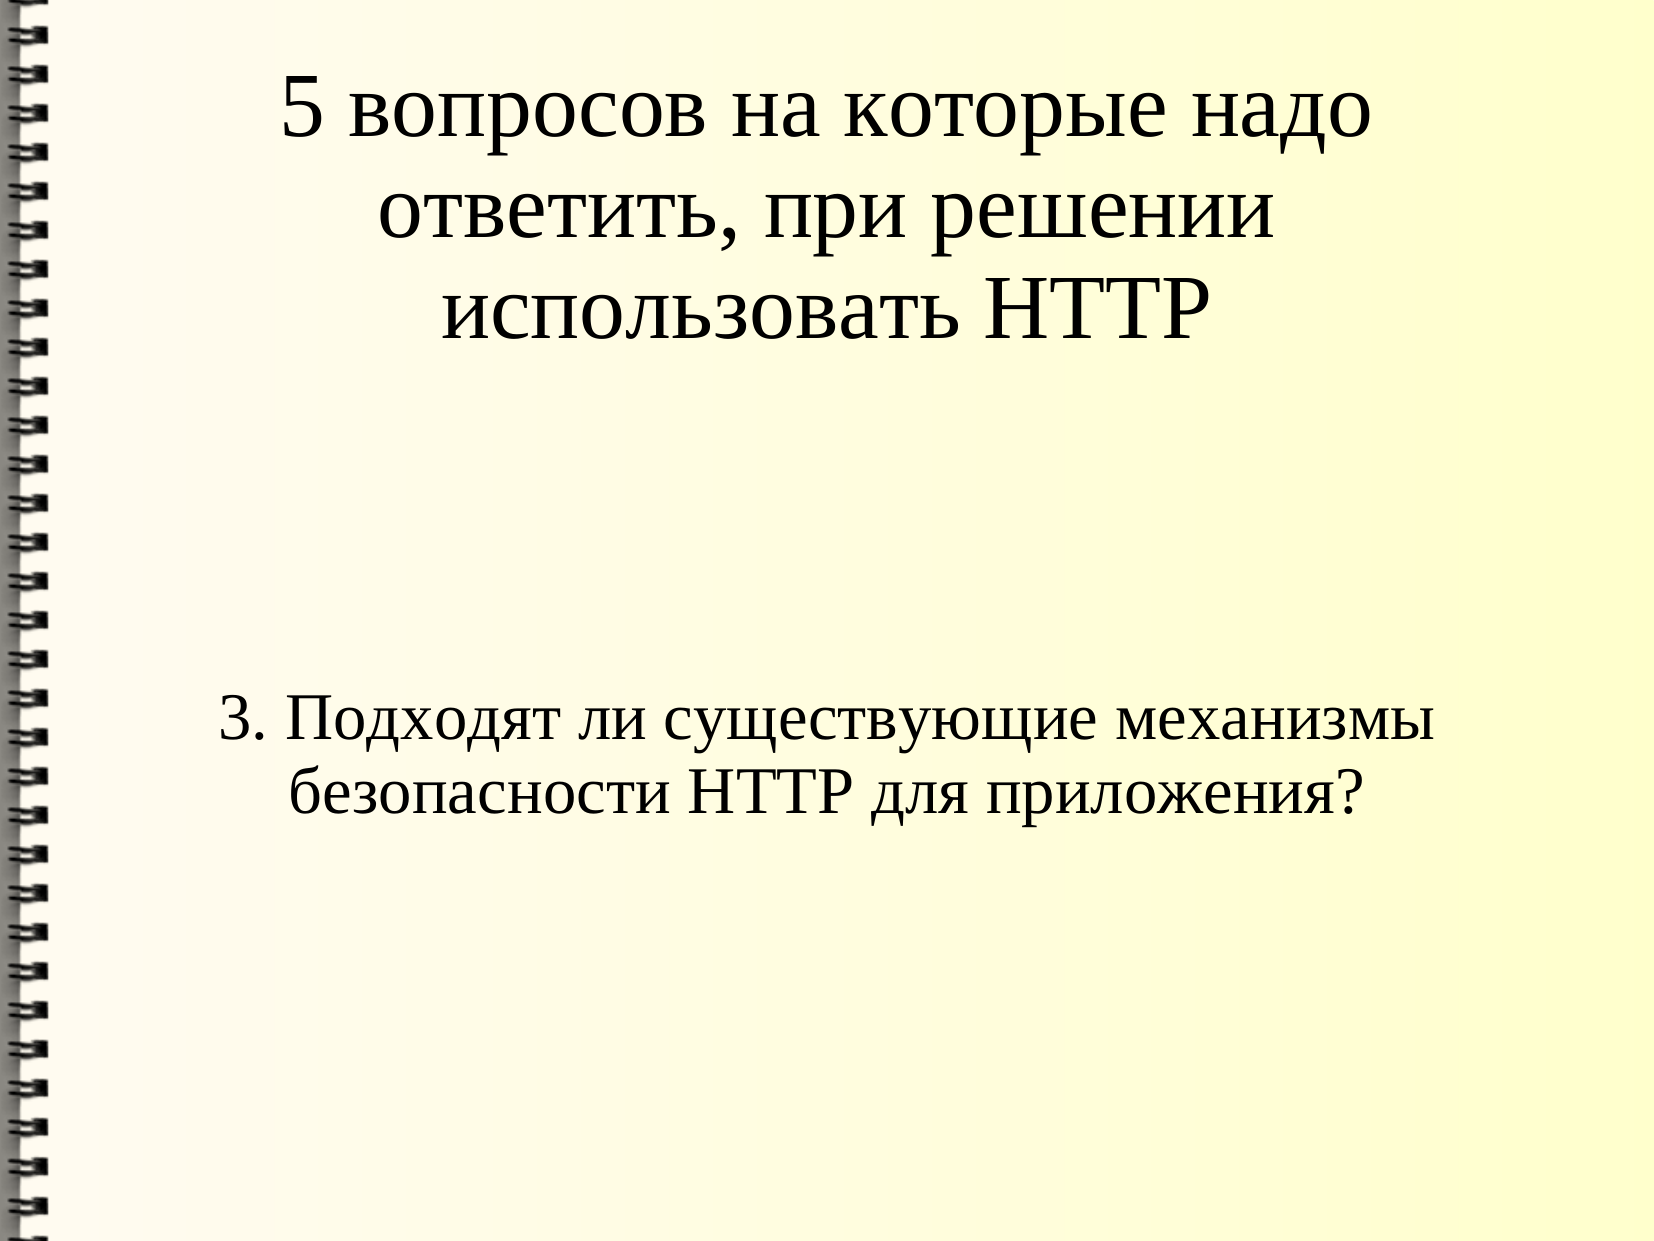

# 5 вопросов на которые надо ответить, при решении использовать HTTP
3. Подходят ли существующие механизмы безопасности HTTP для приложения?